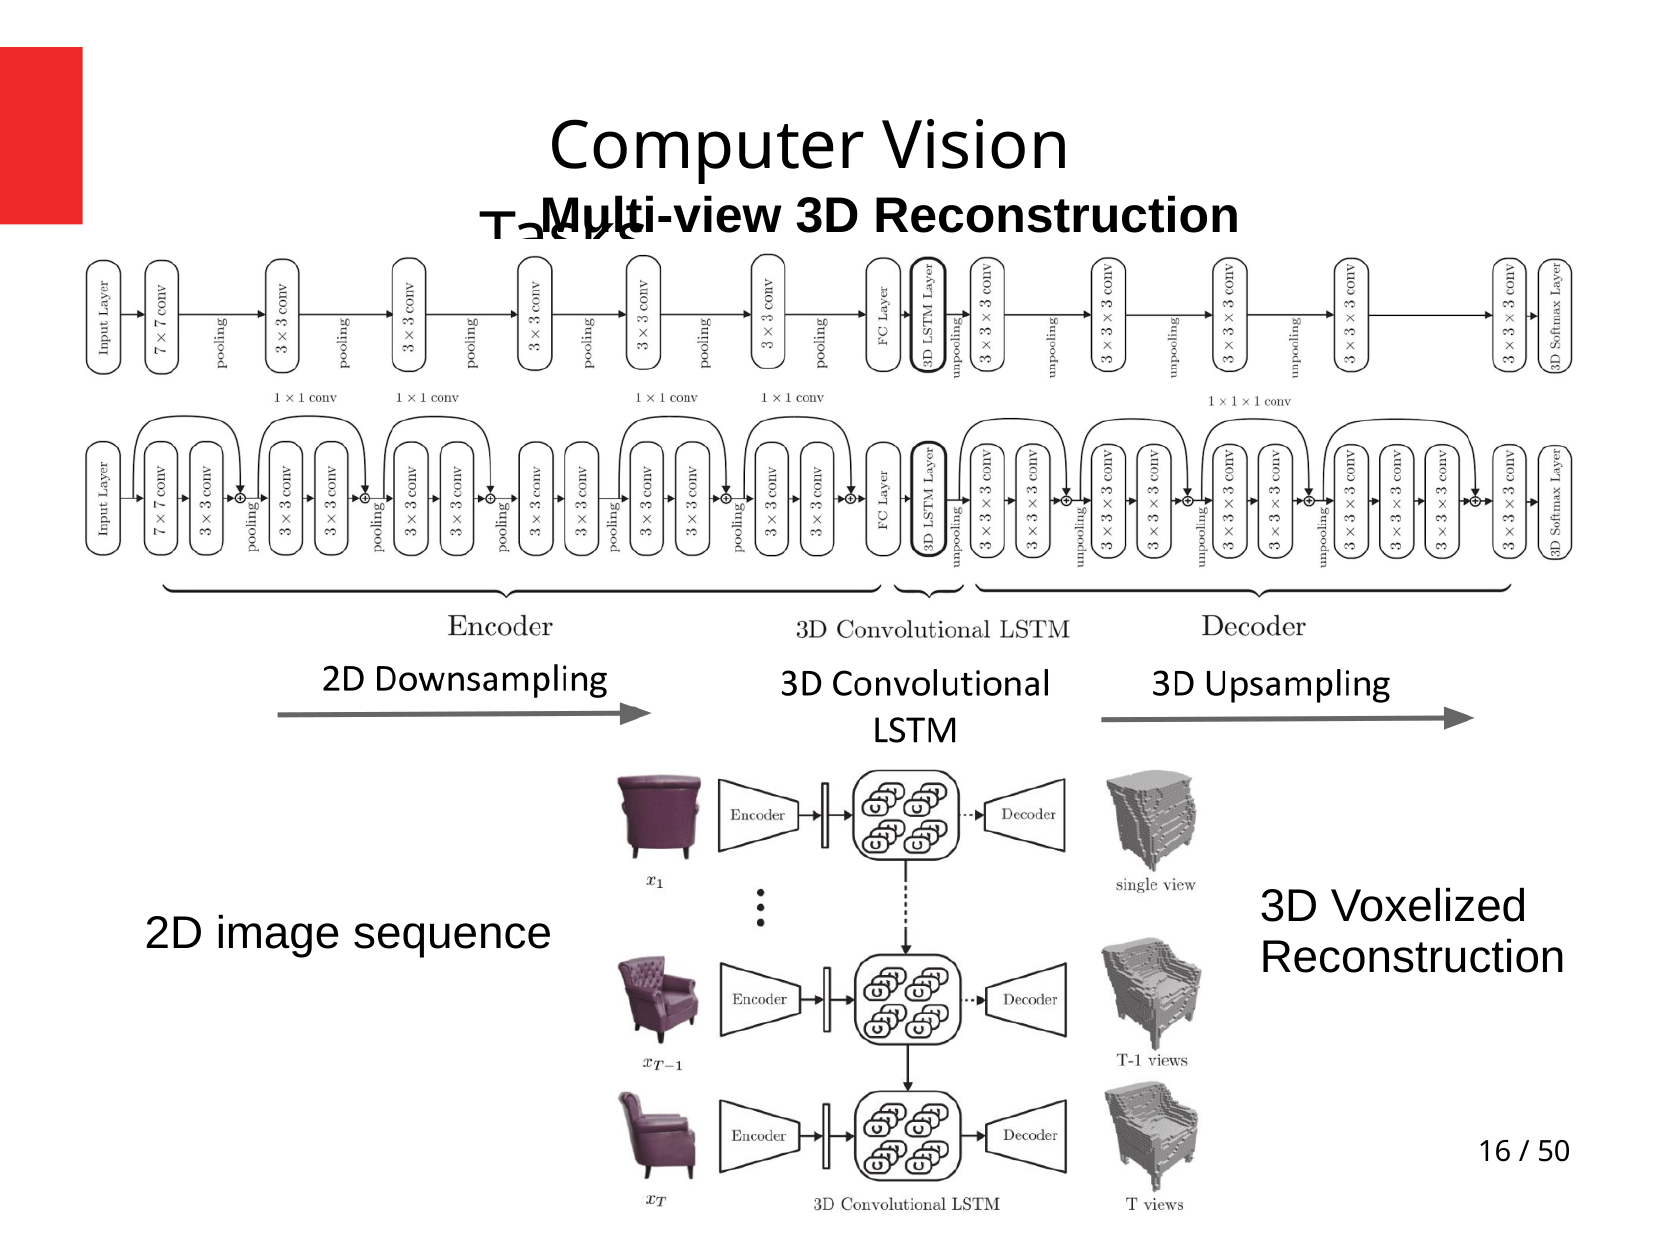

Computer Vision Tasks
Multi-view 3D Reconstruction
3D Voxelized
Reconstruction
2D image sequence
16